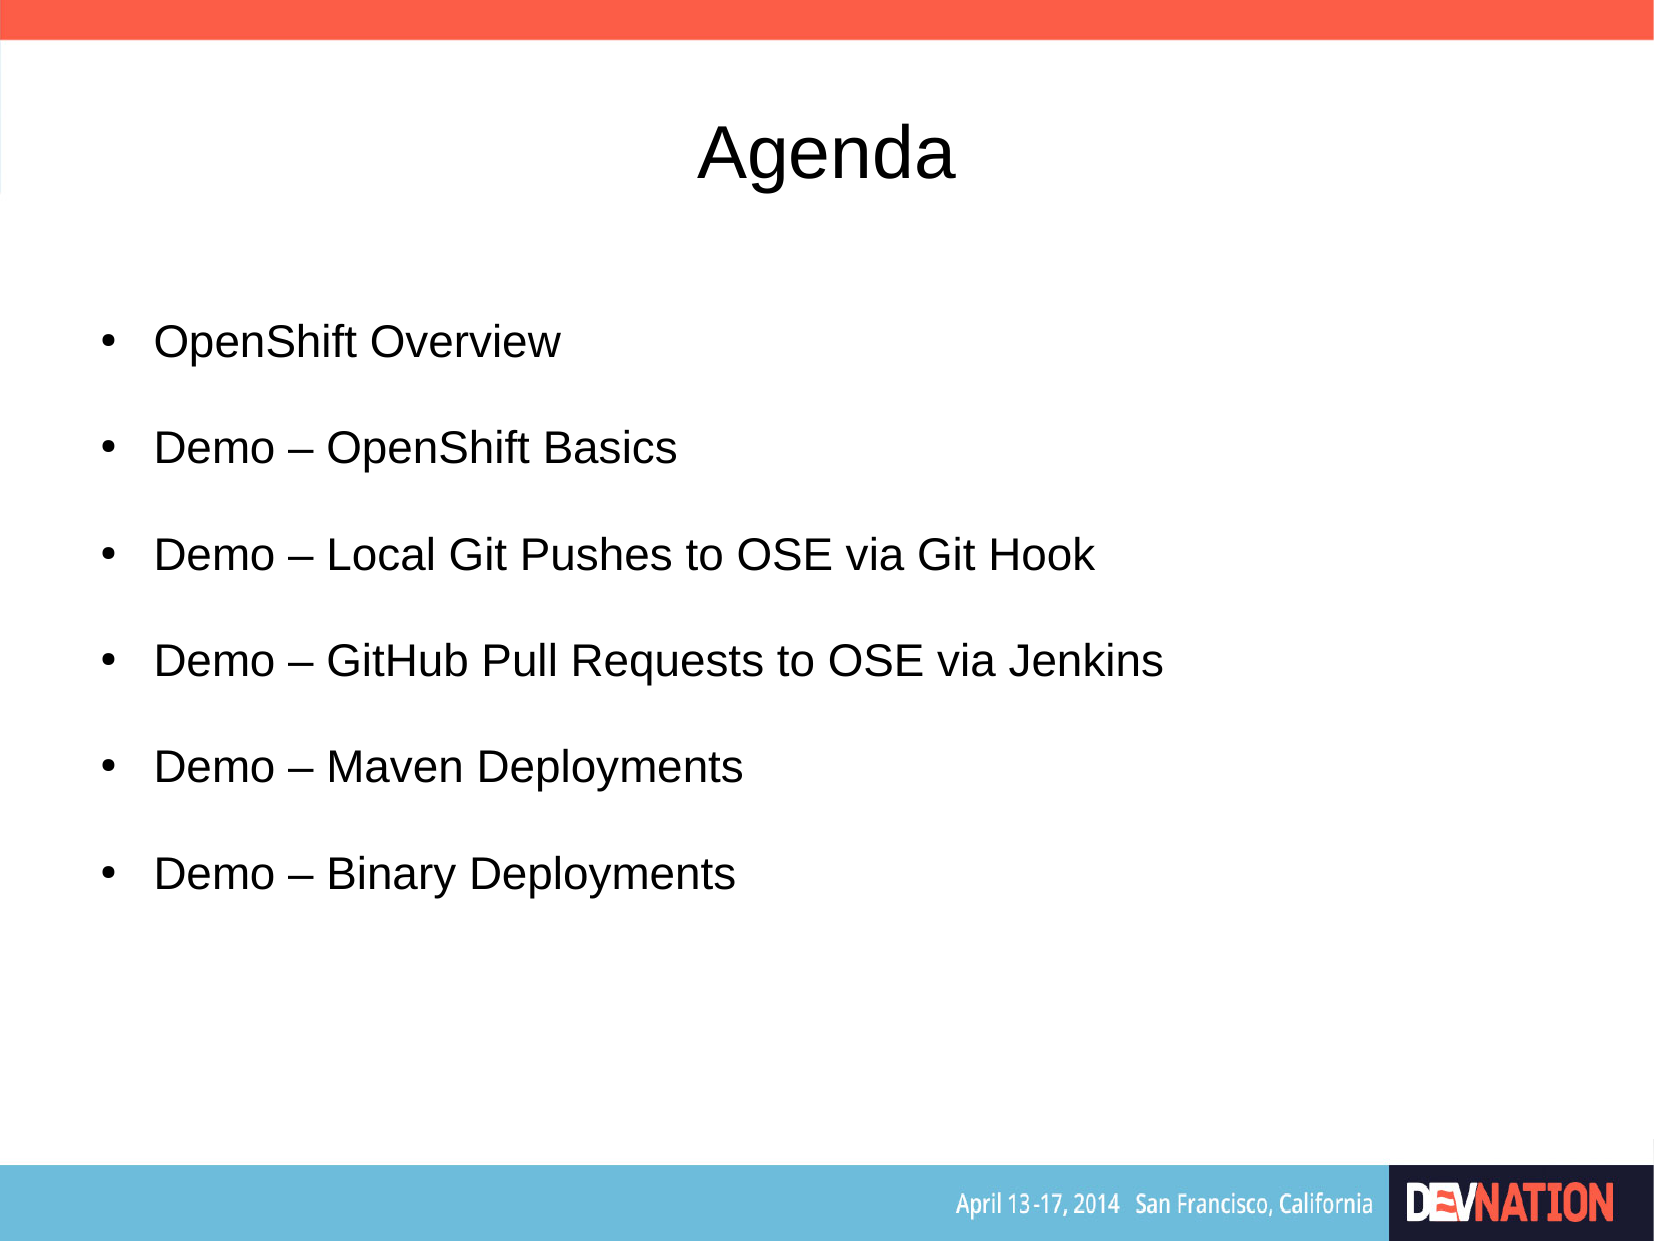

# Agenda
OpenShift Overview
Demo – OpenShift Basics
Demo – Local Git Pushes to OSE via Git Hook
Demo – GitHub Pull Requests to OSE via Jenkins
Demo – Maven Deployments
Demo – Binary Deployments